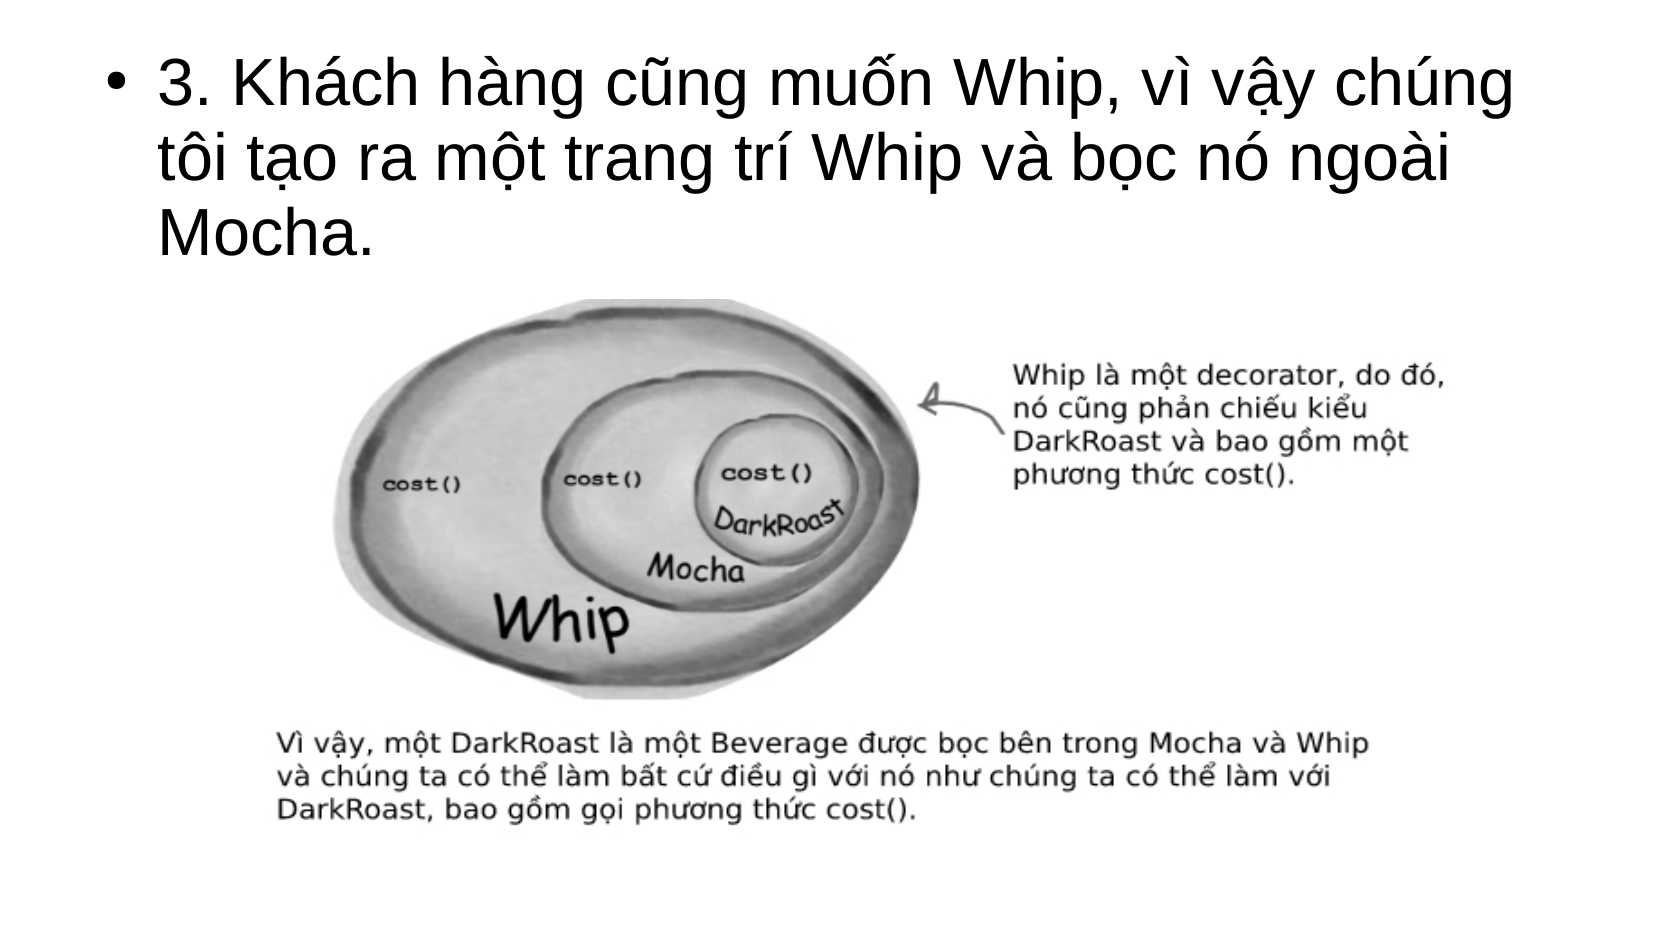

# 3. Khách hàng cũng muốn Whip, vì vậy chúng tôi tạo ra một trang trí Whip và bọc nó ngoài Mocha.